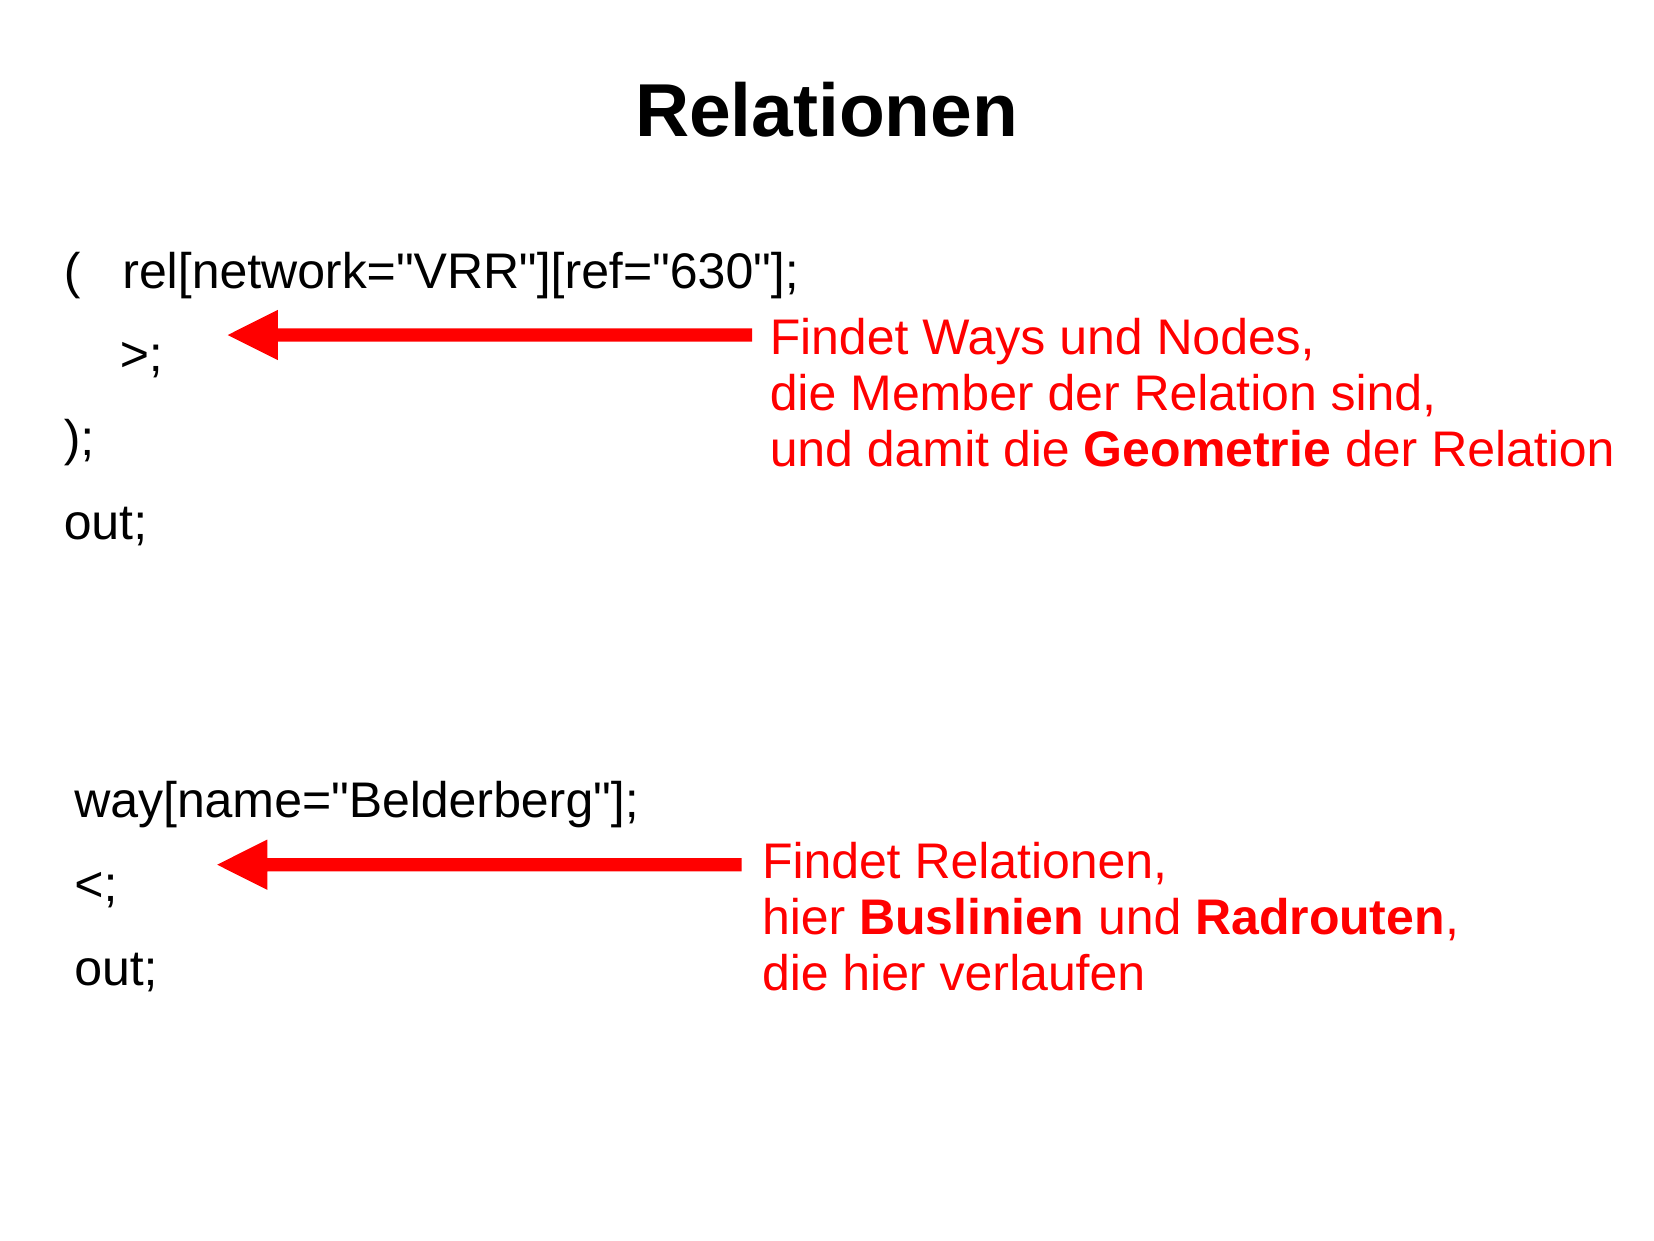

Relationen
( rel[network="VRR"][ref="630"];
 >;
);
out;
Findet Ways und Nodes,
die Member der Relation sind,
und damit die Geometrie der Relation
way[name="Belderberg"];
<;
out;
Findet Relationen,
hier Buslinien und Radrouten,
die hier verlaufen